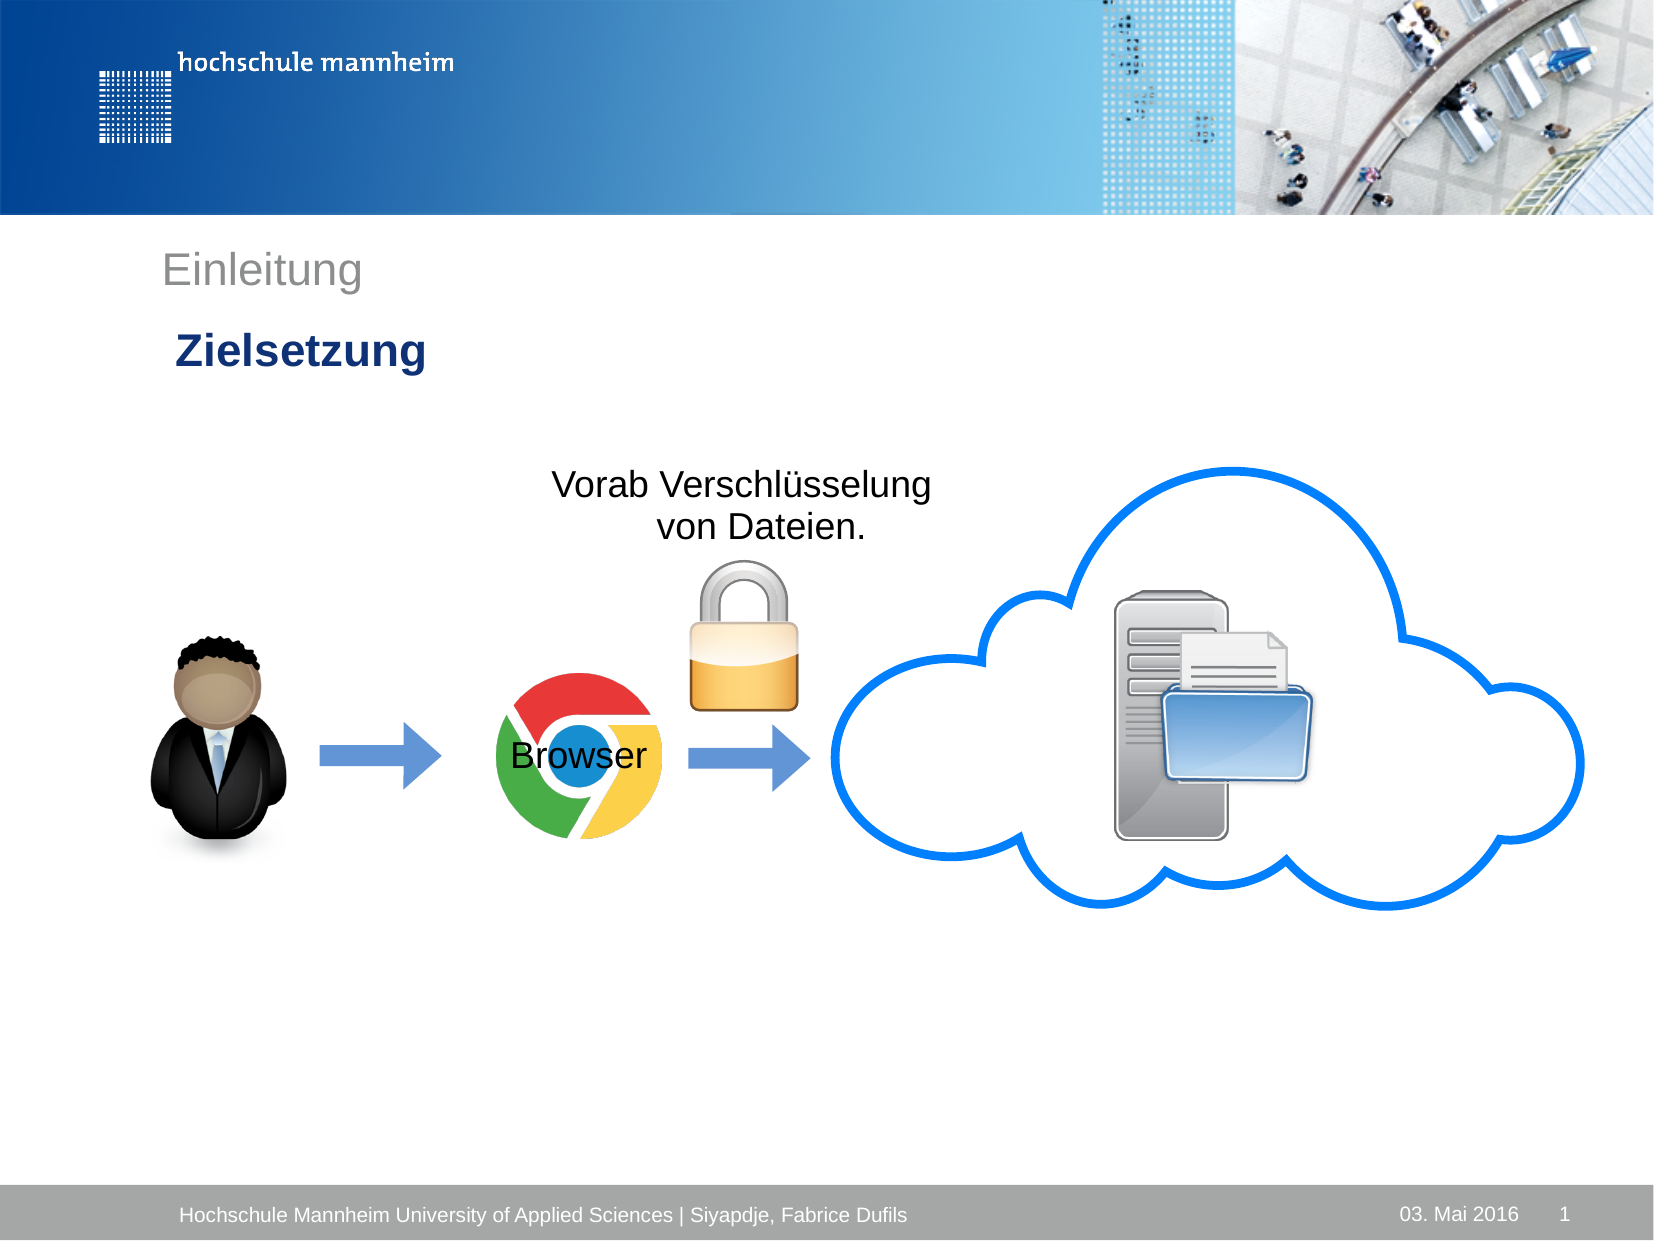

Einleitung
# Zielsetzung
Vorab Verschlüsselung
	 von Dateien.
Browser
Hochschule Mannheim University of Applied Sciences | Siyapdje, Fabrice Dufils
03. Mai 2016 1